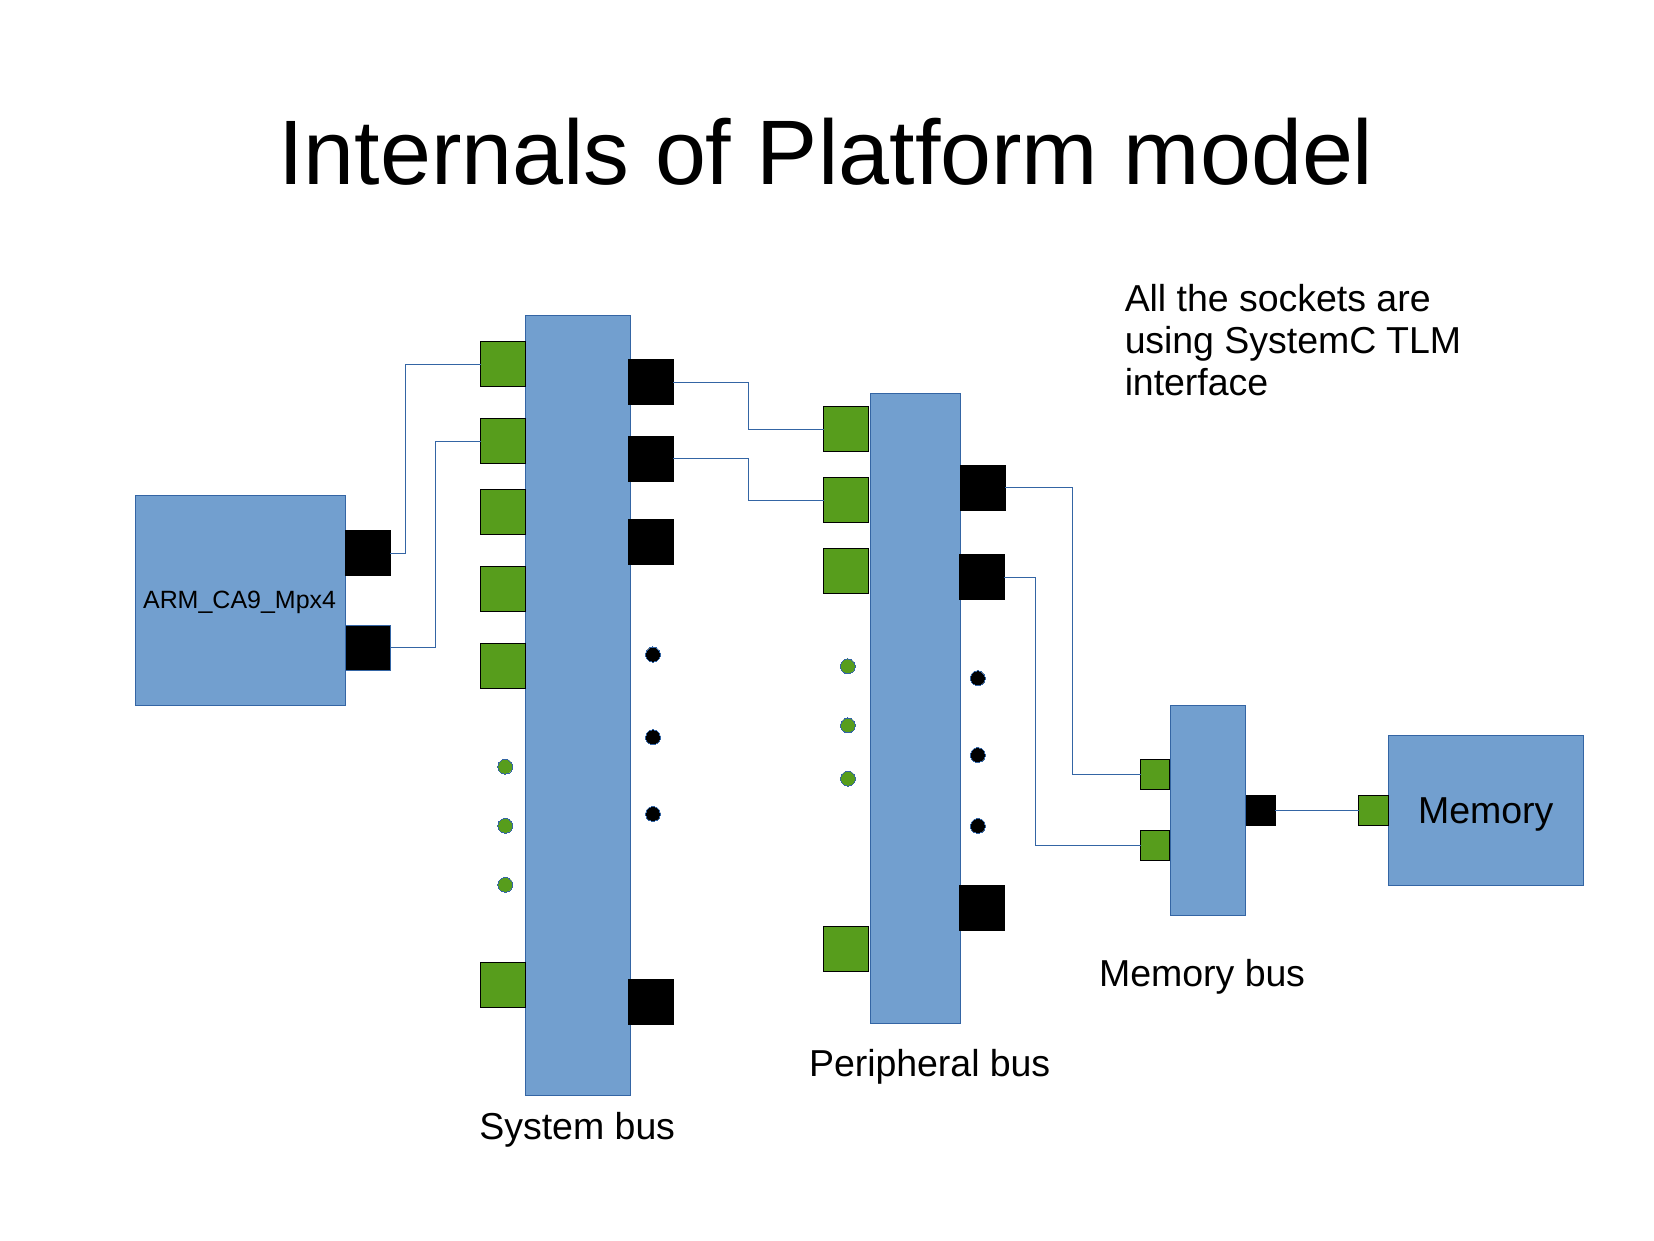

# Internals of Platform model
All the sockets are using SystemC TLM interface
ARM_CA9_Mpx4
Memory
Memory bus
Peripheral bus
System bus